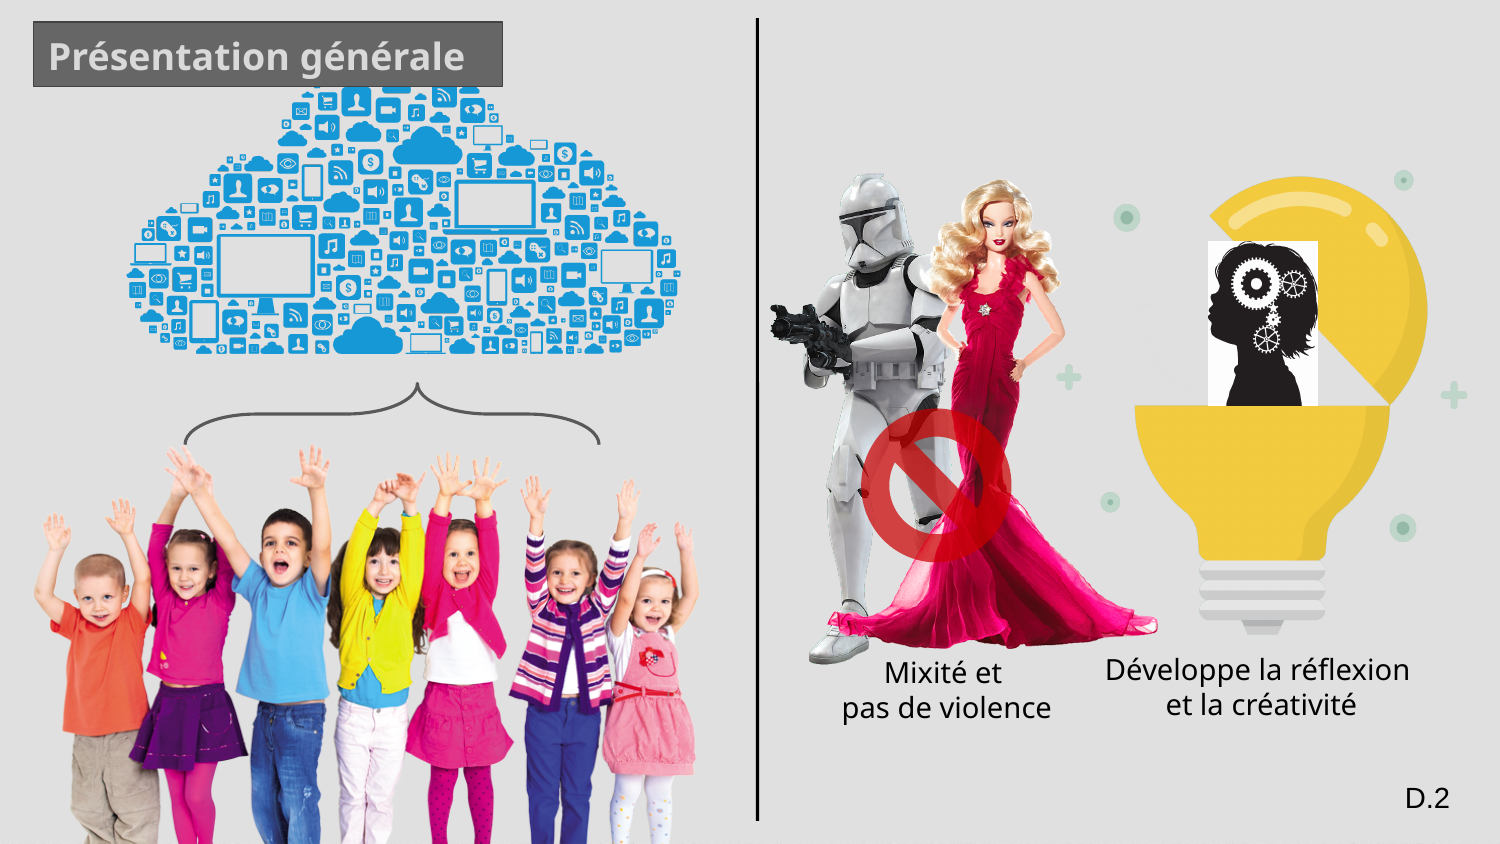

# Présentation générale
Développe la réflexion
et la créativité
Mixité et
pas de violence
D.2